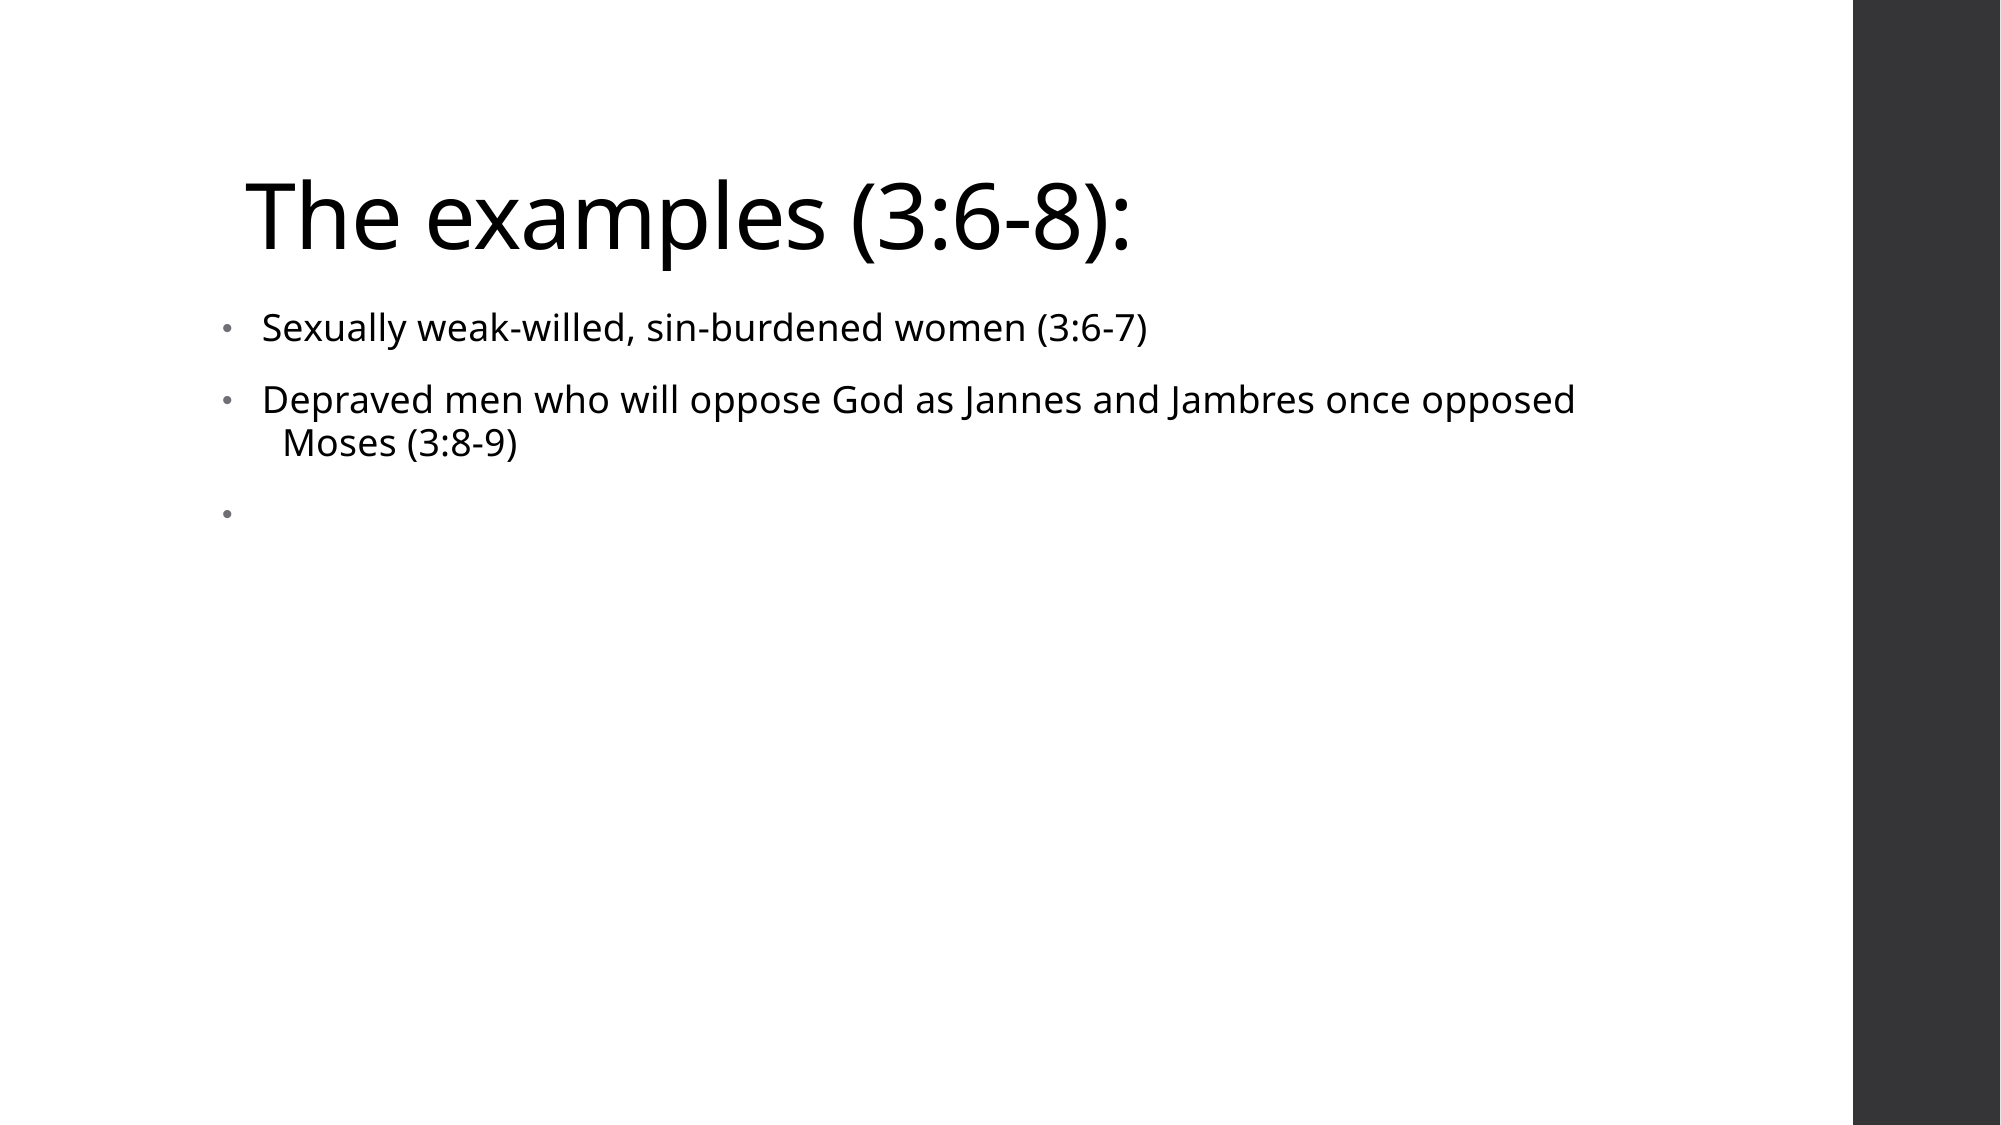

# The examples (3:6-8):
 Sexually weak-willed, sin-burdened women (3:6-7)
 Depraved men who will oppose God as Jannes and Jambres once opposed Moses (3:8-9)